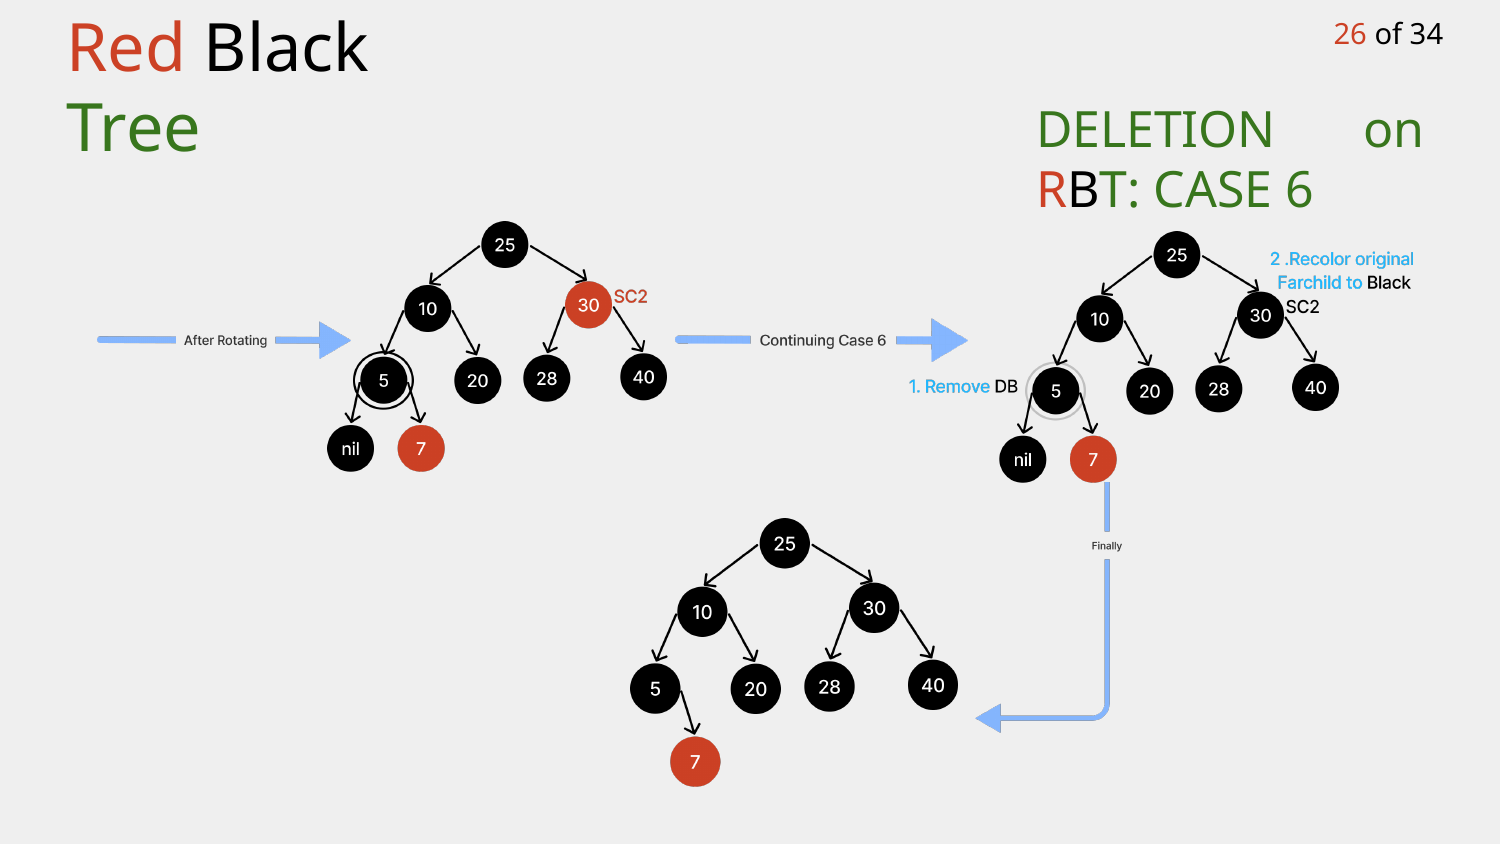

26 of 34
DELETION on RBT: CASE 6
# Red Black Tree